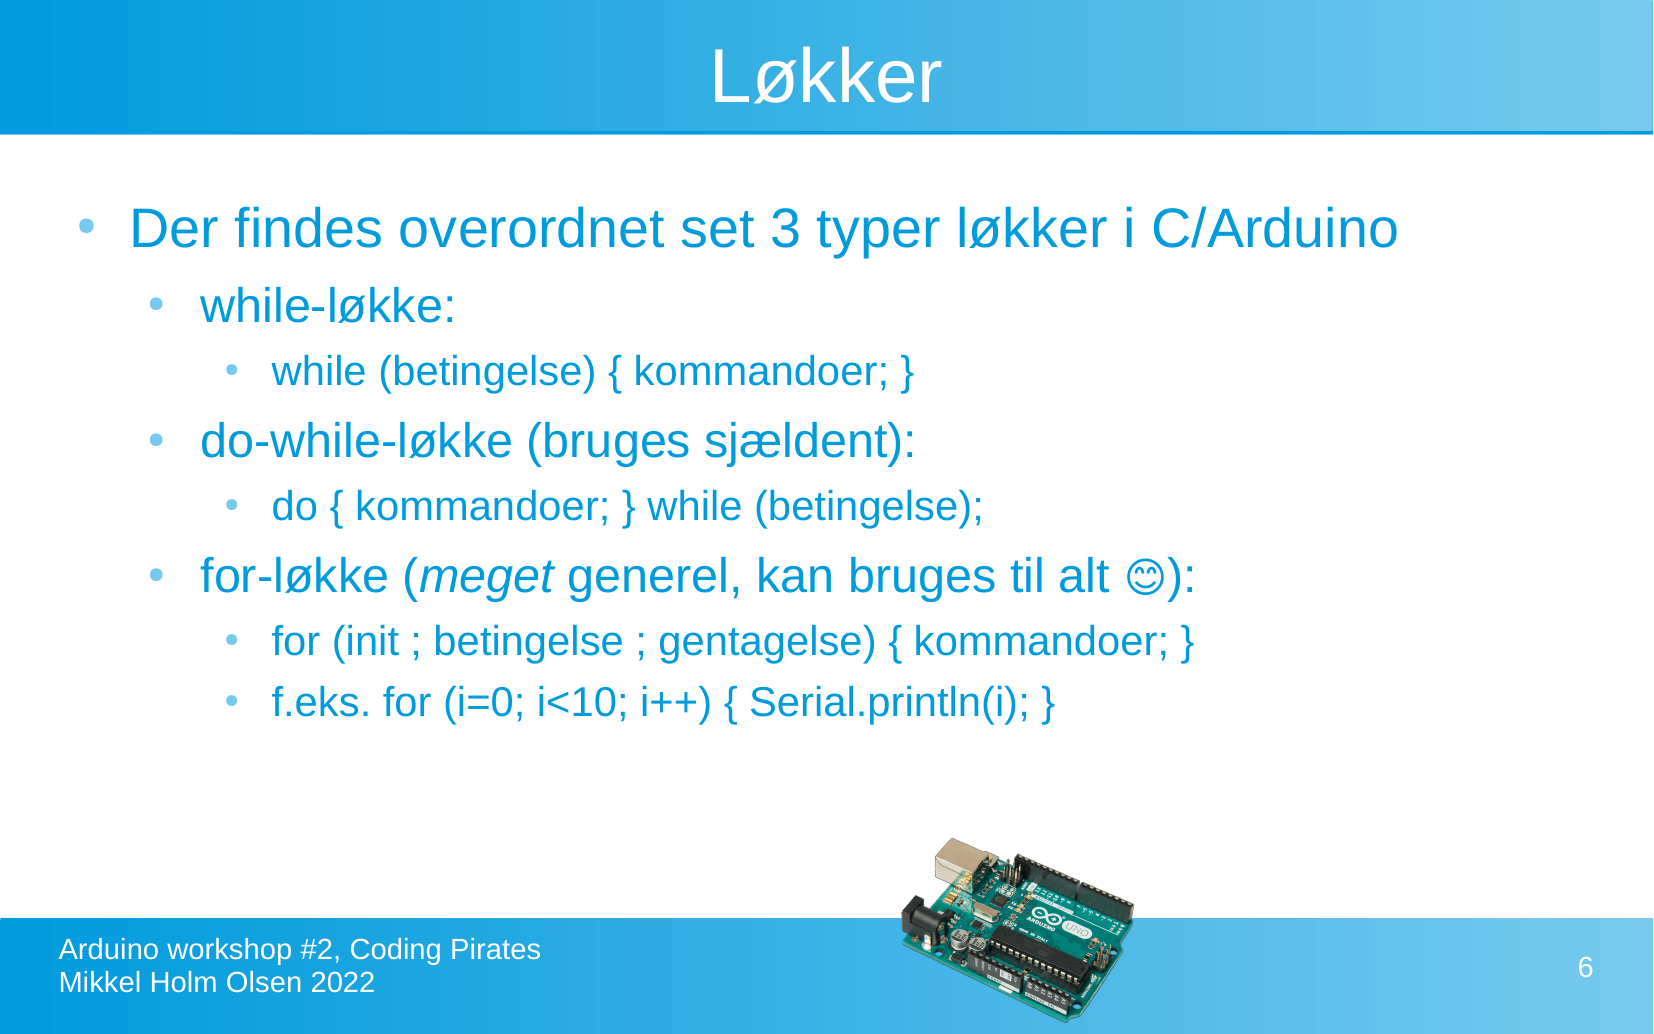

# Løkker
Der findes overordnet set 3 typer løkker i C/Arduino
while-løkke:
while (betingelse) { kommandoer; }
do-while-løkke (bruges sjældent):
do { kommandoer; } while (betingelse);
for-løkke (meget generel, kan bruges til alt 😊):
for (init ; betingelse ; gentagelse) { kommandoer; }
f.eks. for (i=0; i<10; i++) { Serial.println(i); }
6